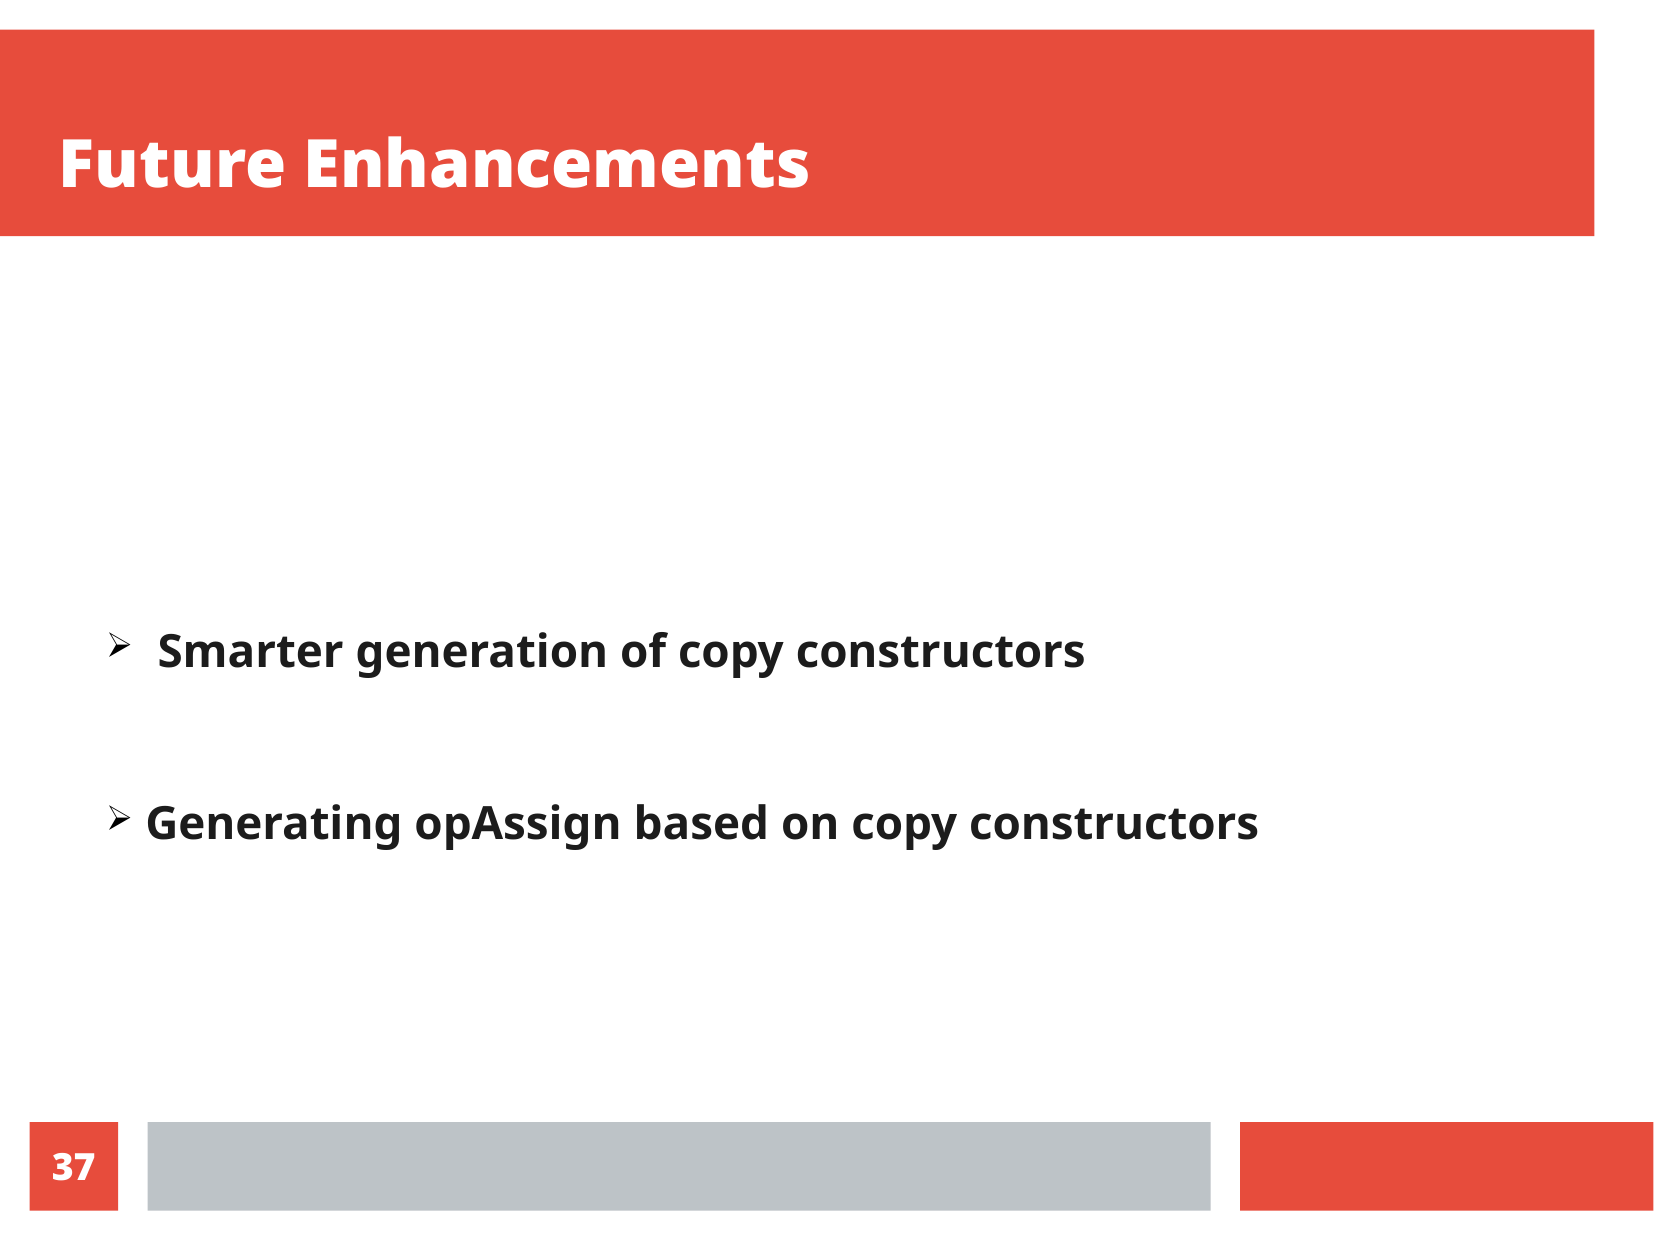

# Future Enhancements
 Smarter generation of copy constructors
 Generating opAssign based on copy constructors
37